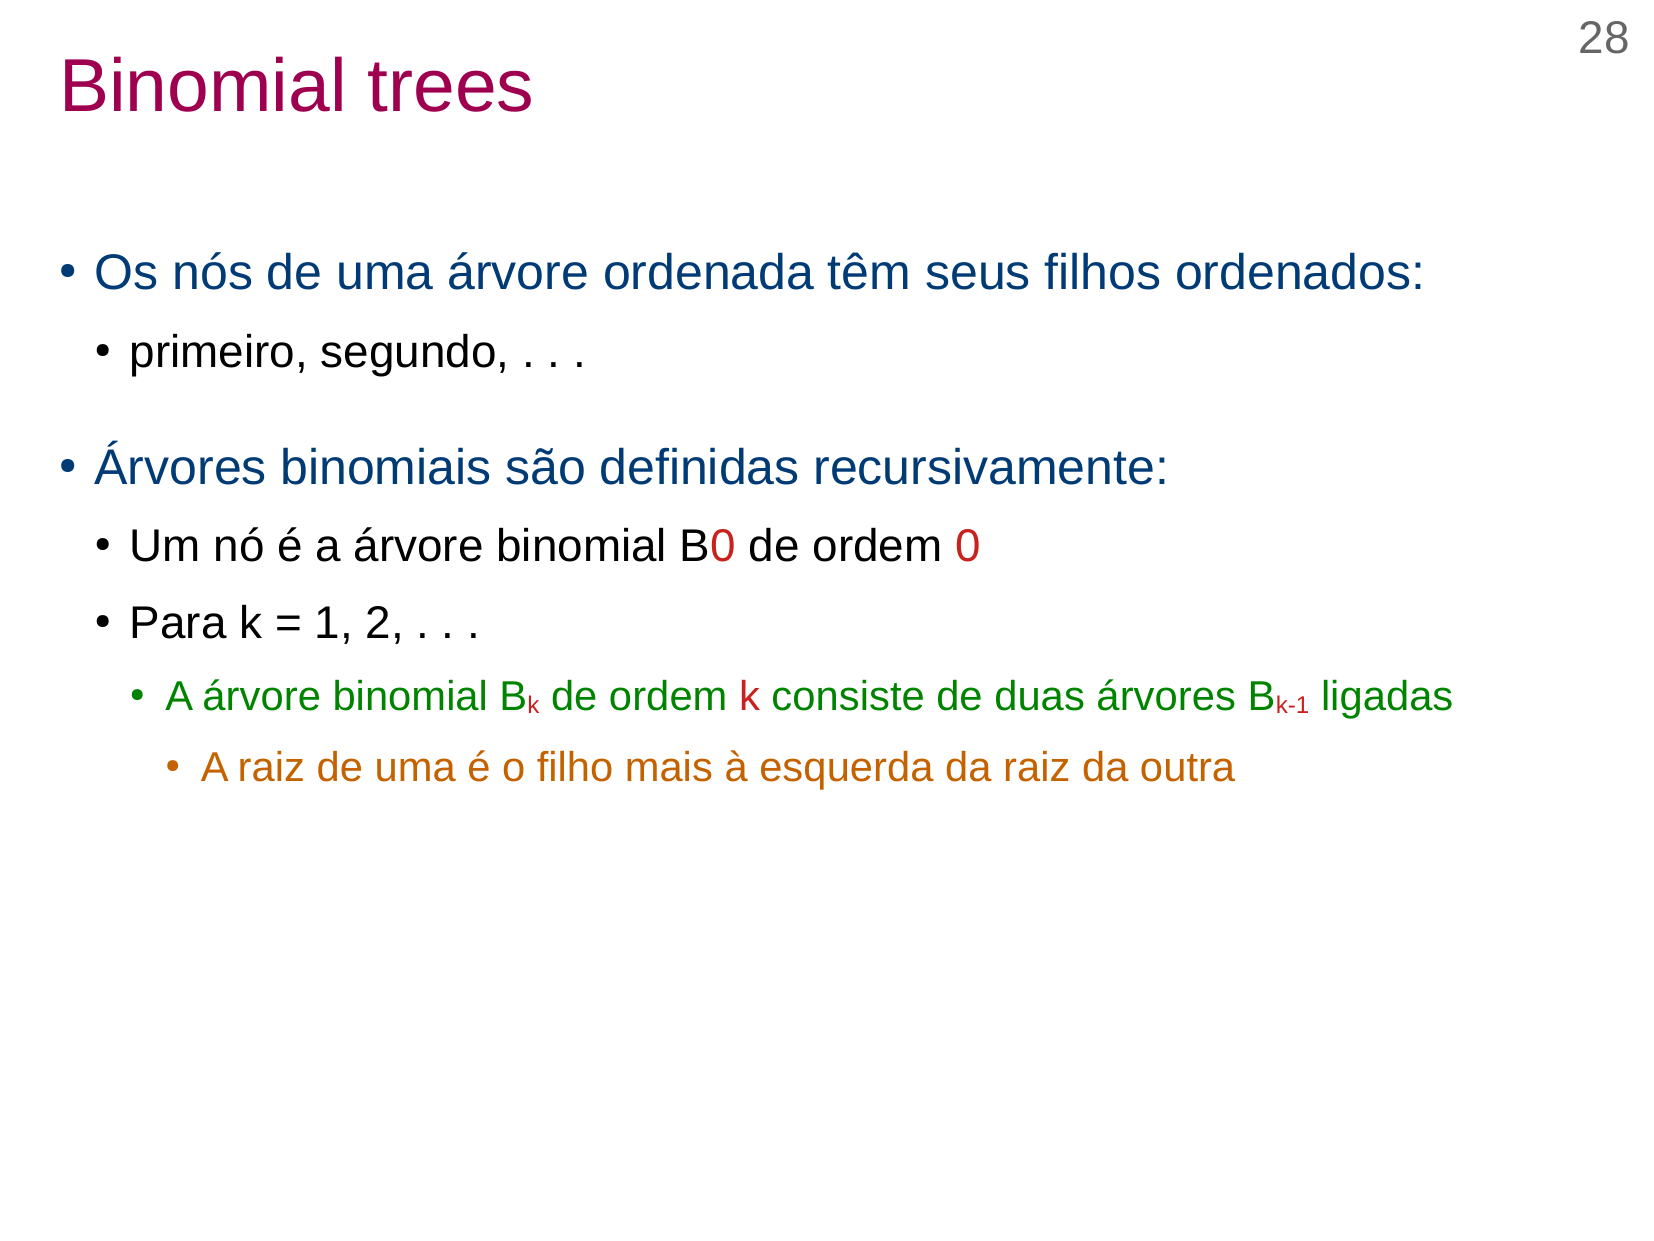

28
# Binomial trees
Os nós de uma árvore ordenada têm seus filhos ordenados:
primeiro, segundo, . . .
Árvores binomiais são definidas recursivamente:
Um nó é a árvore binomial B0 de ordem 0
Para k = 1, 2, . . .
A árvore binomial Bk de ordem k consiste de duas árvores Bk-1 ligadas
A raiz de uma é o filho mais à esquerda da raiz da outra